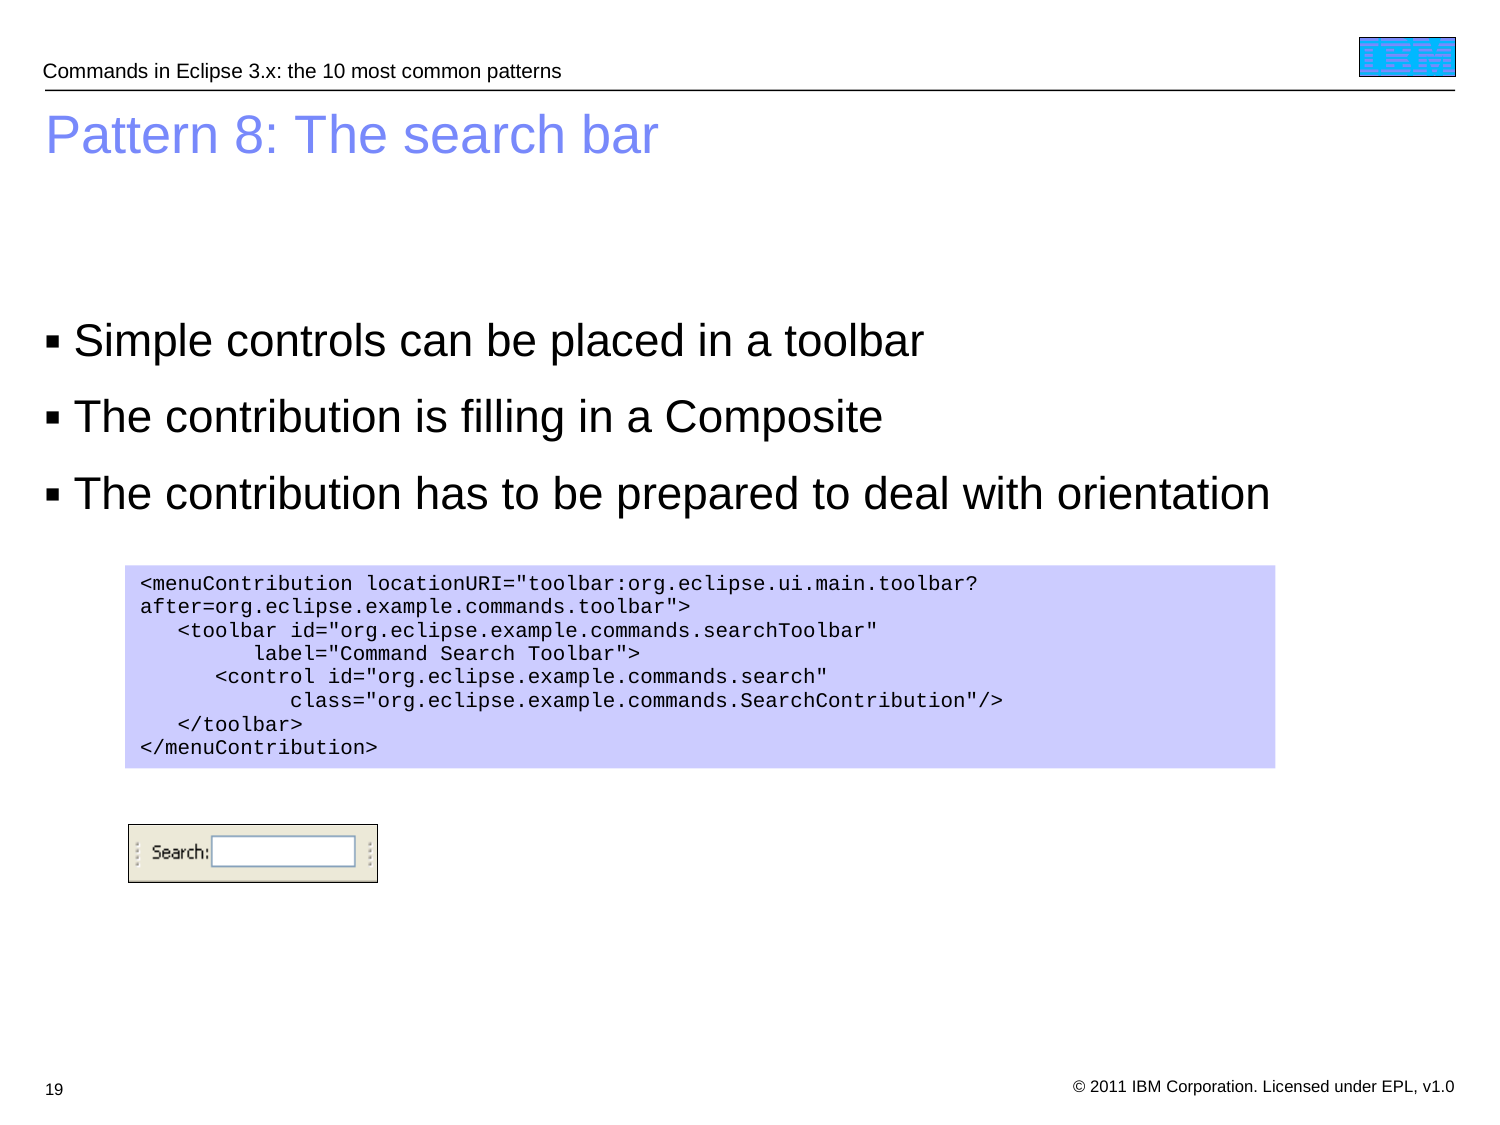

Commands in Eclipse 3.x: the 10 most common patterns
# Pattern 8: The search bar
Simple controls can be placed in a toolbar
The contribution is filling in a Composite
The contribution has to be prepared to deal with orientation
<menuContribution locationURI="toolbar:org.eclipse.ui.main.toolbar?after=org.eclipse.example.commands.toolbar">
 <toolbar id="org.eclipse.example.commands.searchToolbar"
 label="Command Search Toolbar">
 <control id="org.eclipse.example.commands.search"
 class="org.eclipse.example.commands.SearchContribution"/>
 </toolbar>
</menuContribution>
19